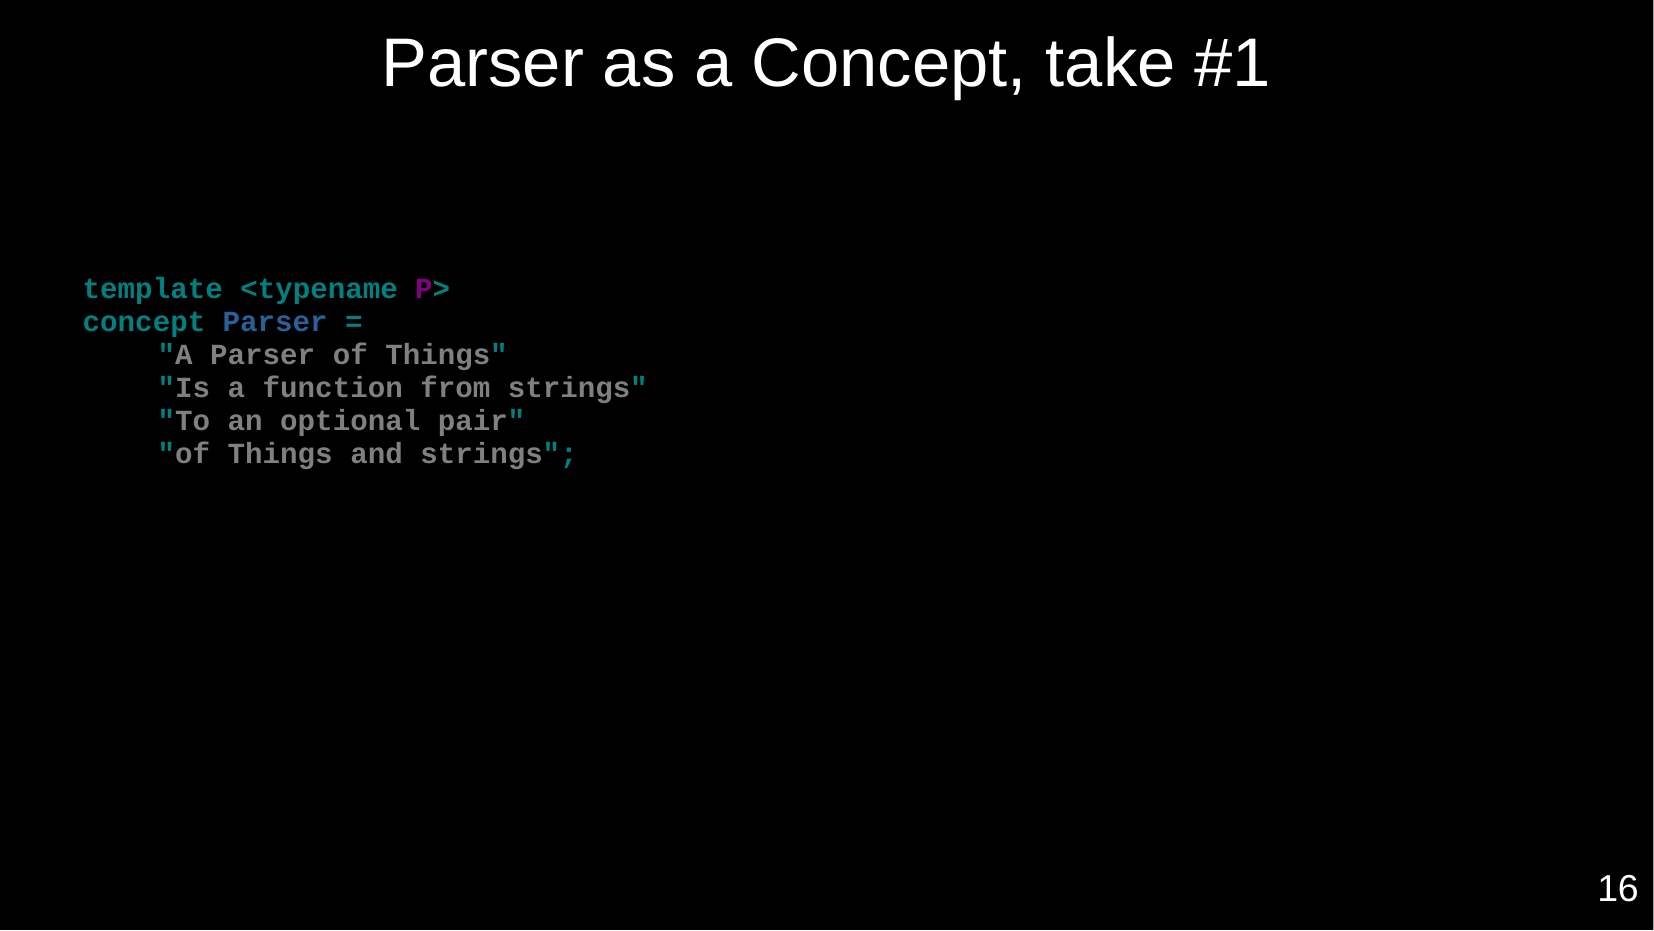

# Parser as a Concept, take #1
template <typename P>
concept Parser =
	"A Parser of Things"
	"Is a function from strings"
	"To an optional pair"
	"of Things and strings";